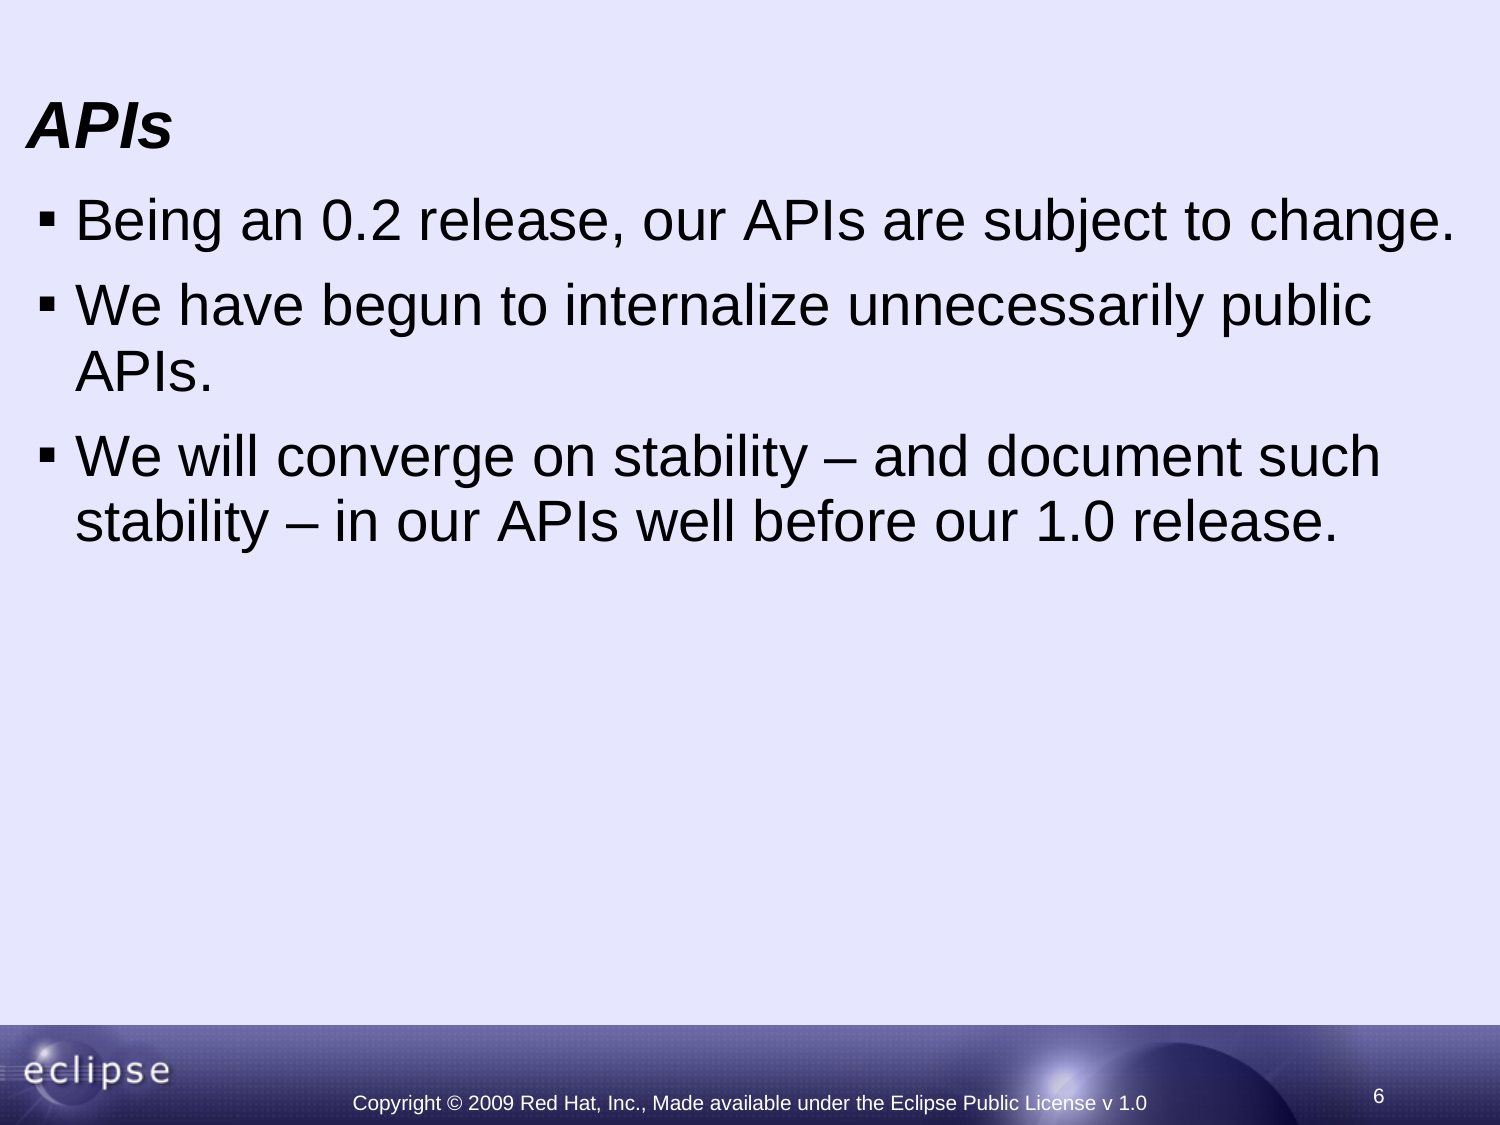

# APIs
Being an 0.2 release, our APIs are subject to change.
We have begun to internalize unnecessarily public APIs.
We will converge on stability – and document such stability – in our APIs well before our 1.0 release.